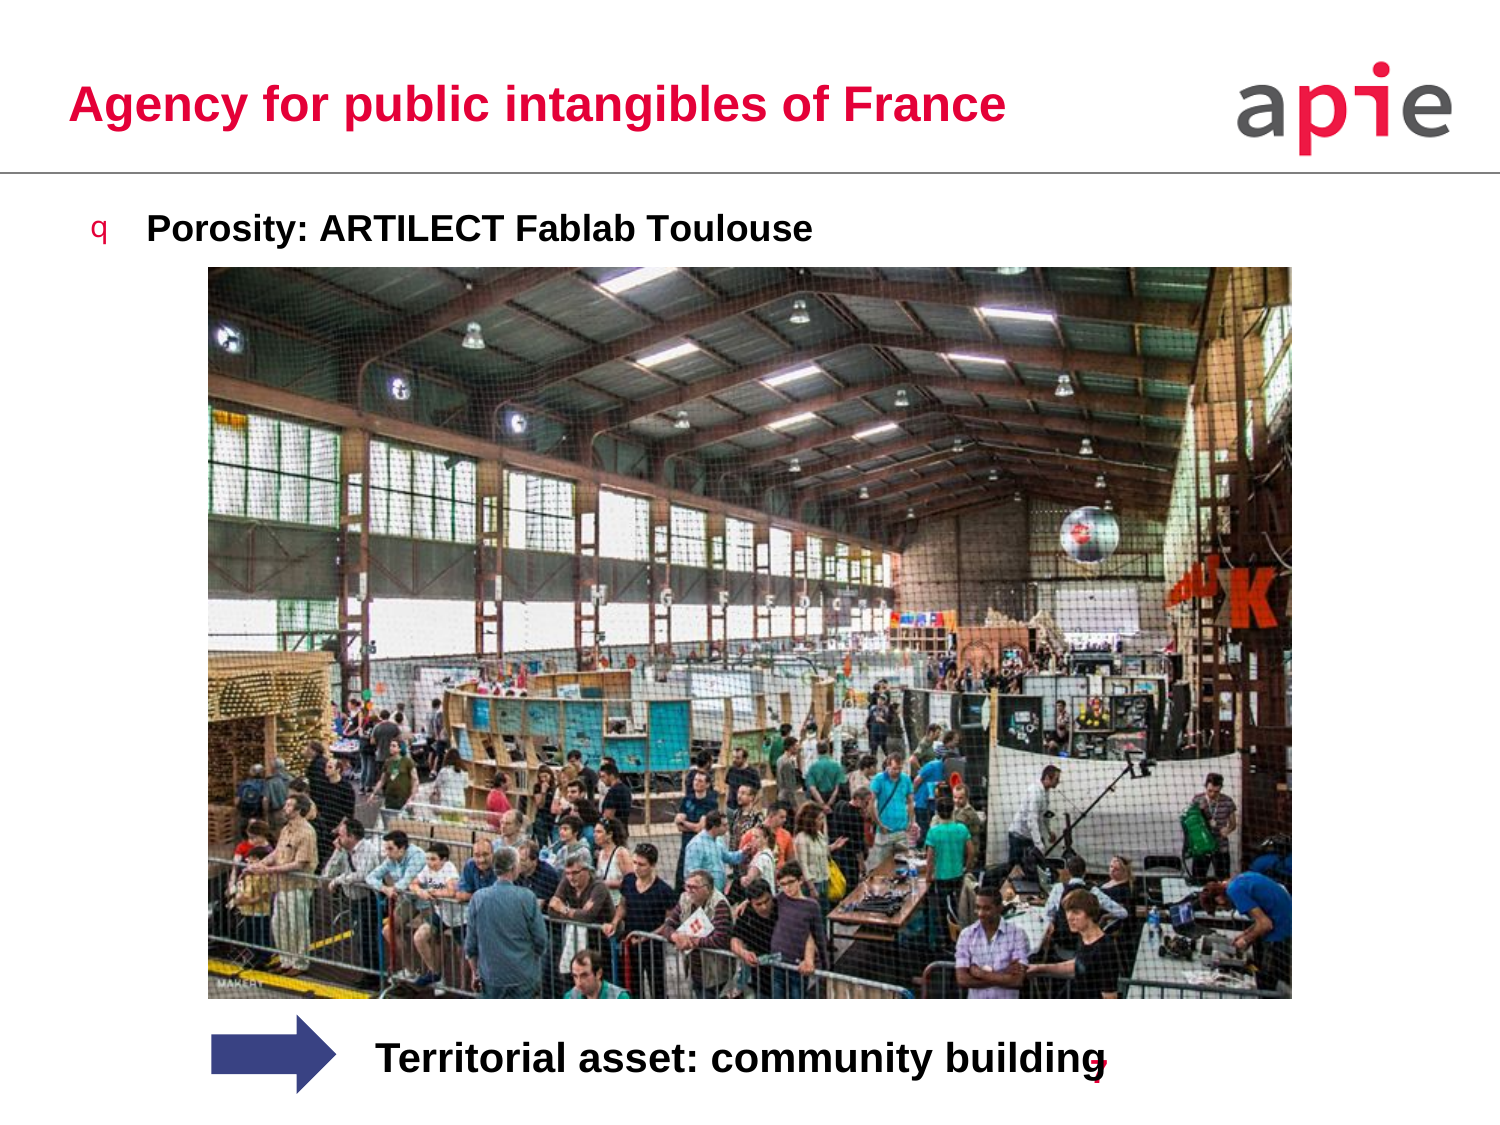

Agency for public intangibles of France
# Porosity: ARTILECT Fablab Toulouse
Territorial asset: community building